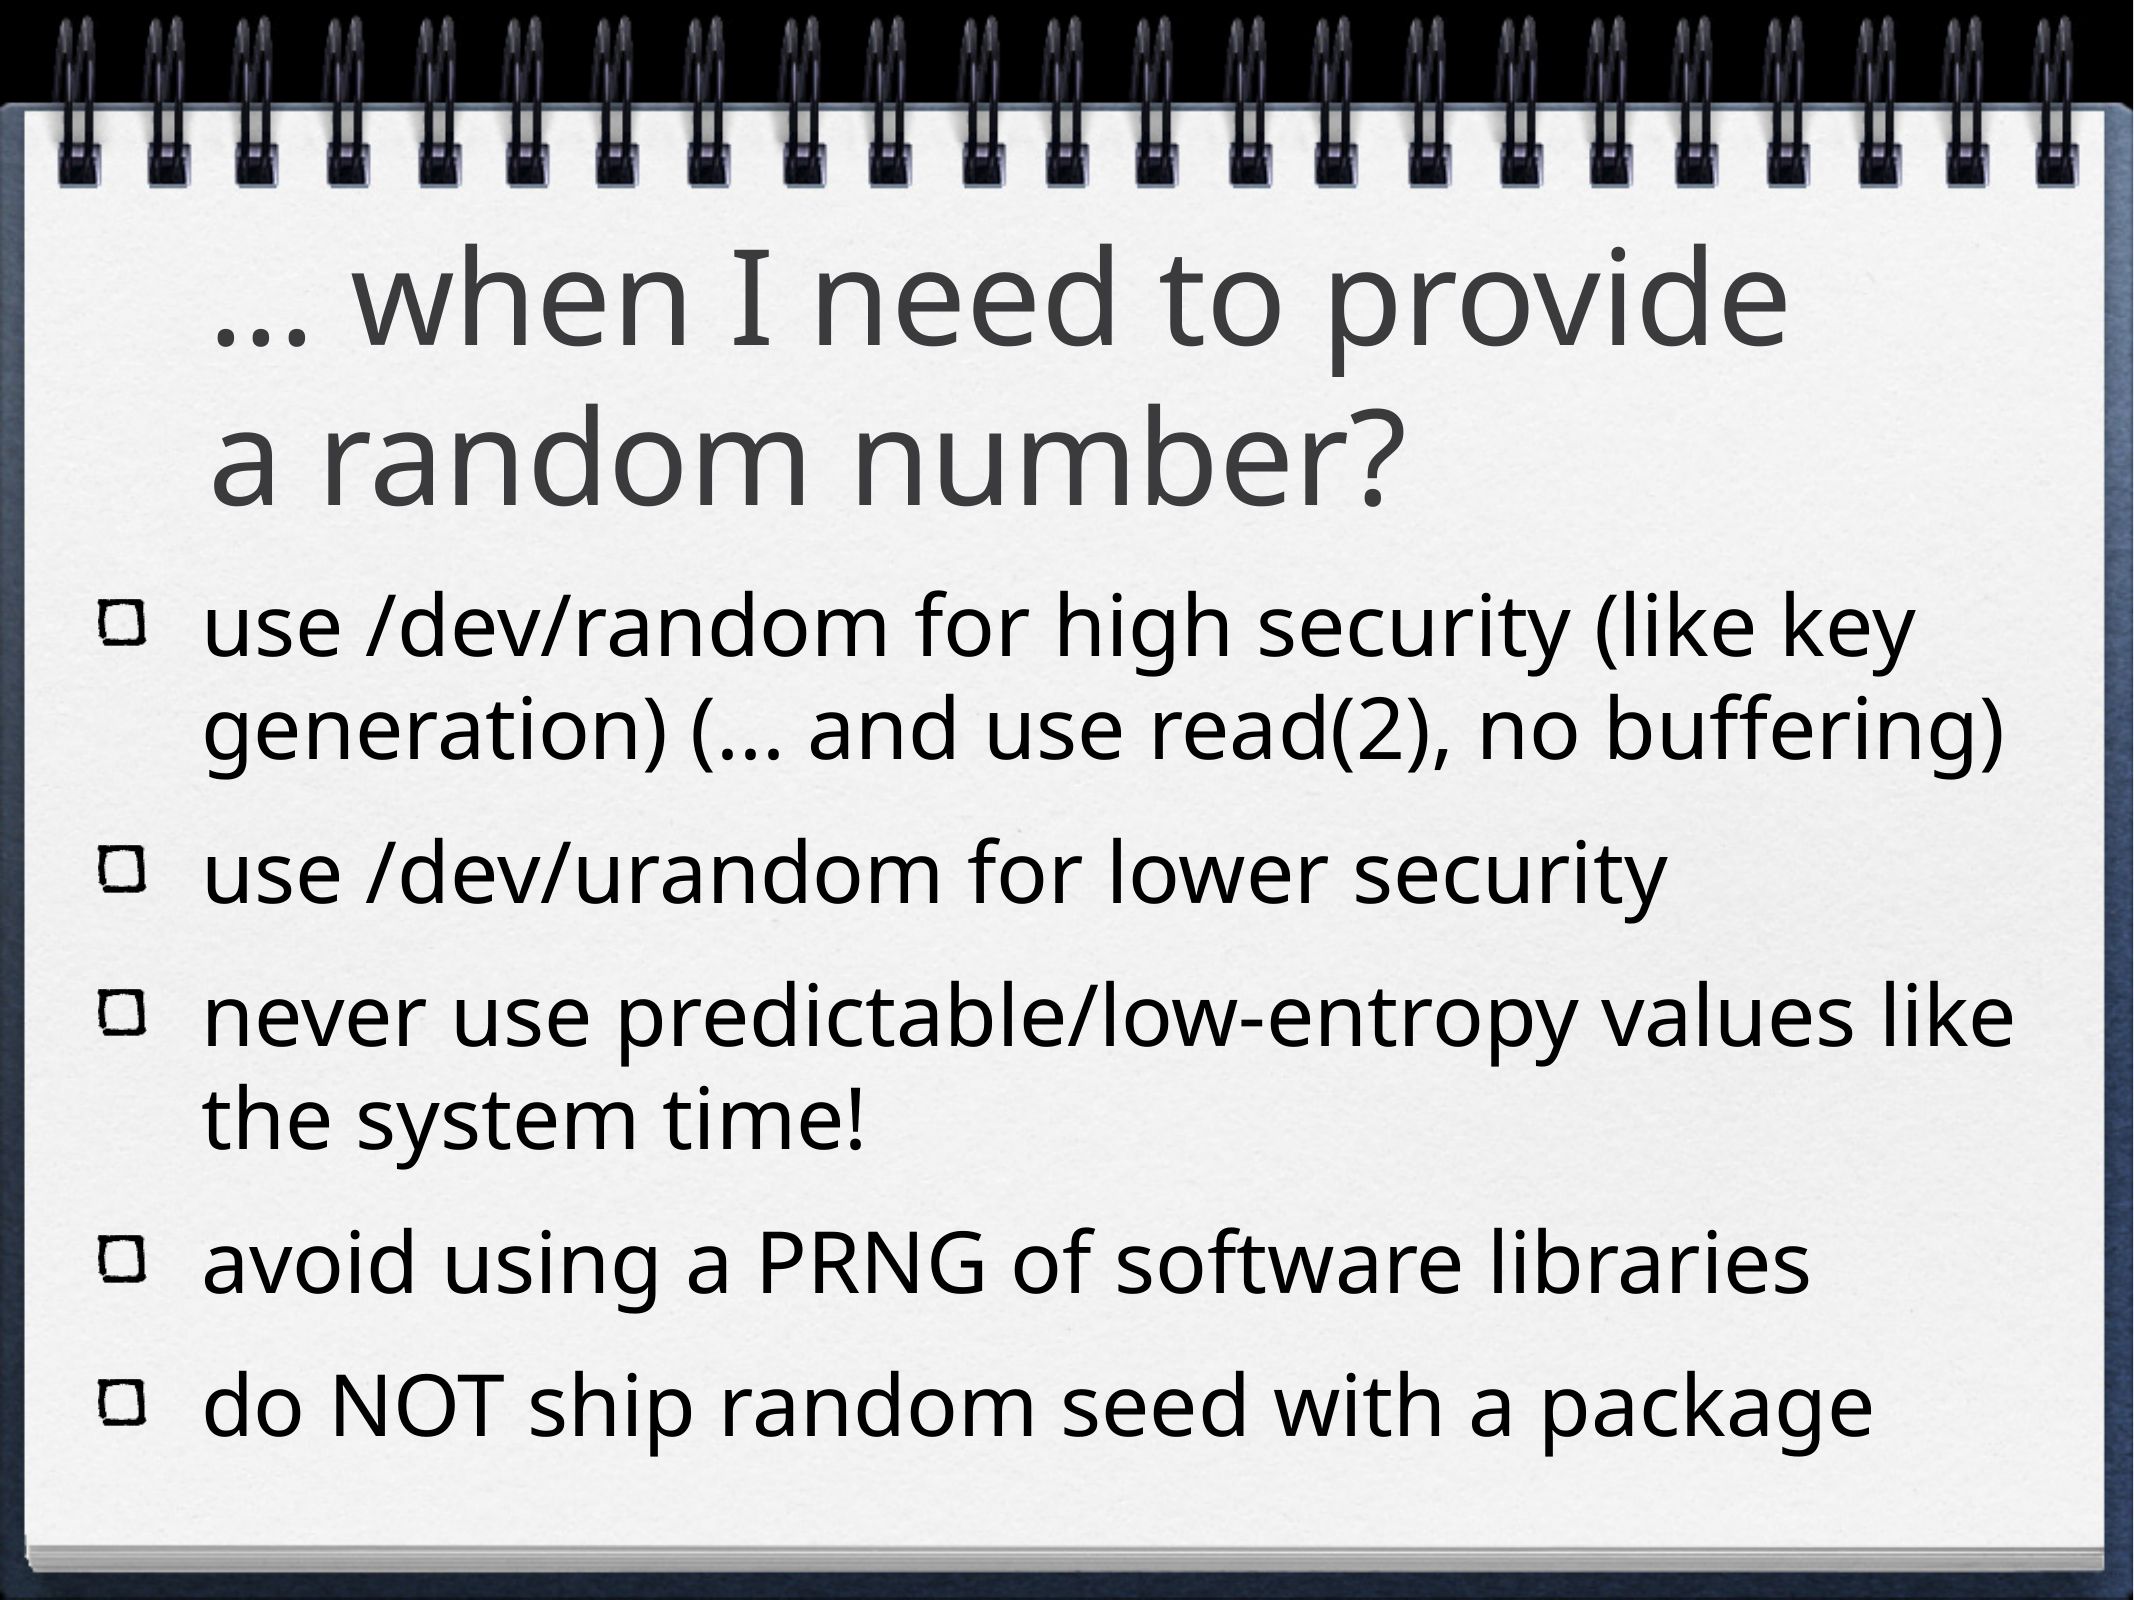

# ... when I need to provide a random number?
use /dev/random for high security (like key generation) (... and use read(2), no buffering)
use /dev/urandom for lower security
never use predictable/low-entropy values like the system time!
avoid using a PRNG of software libraries
do NOT ship random seed with a package